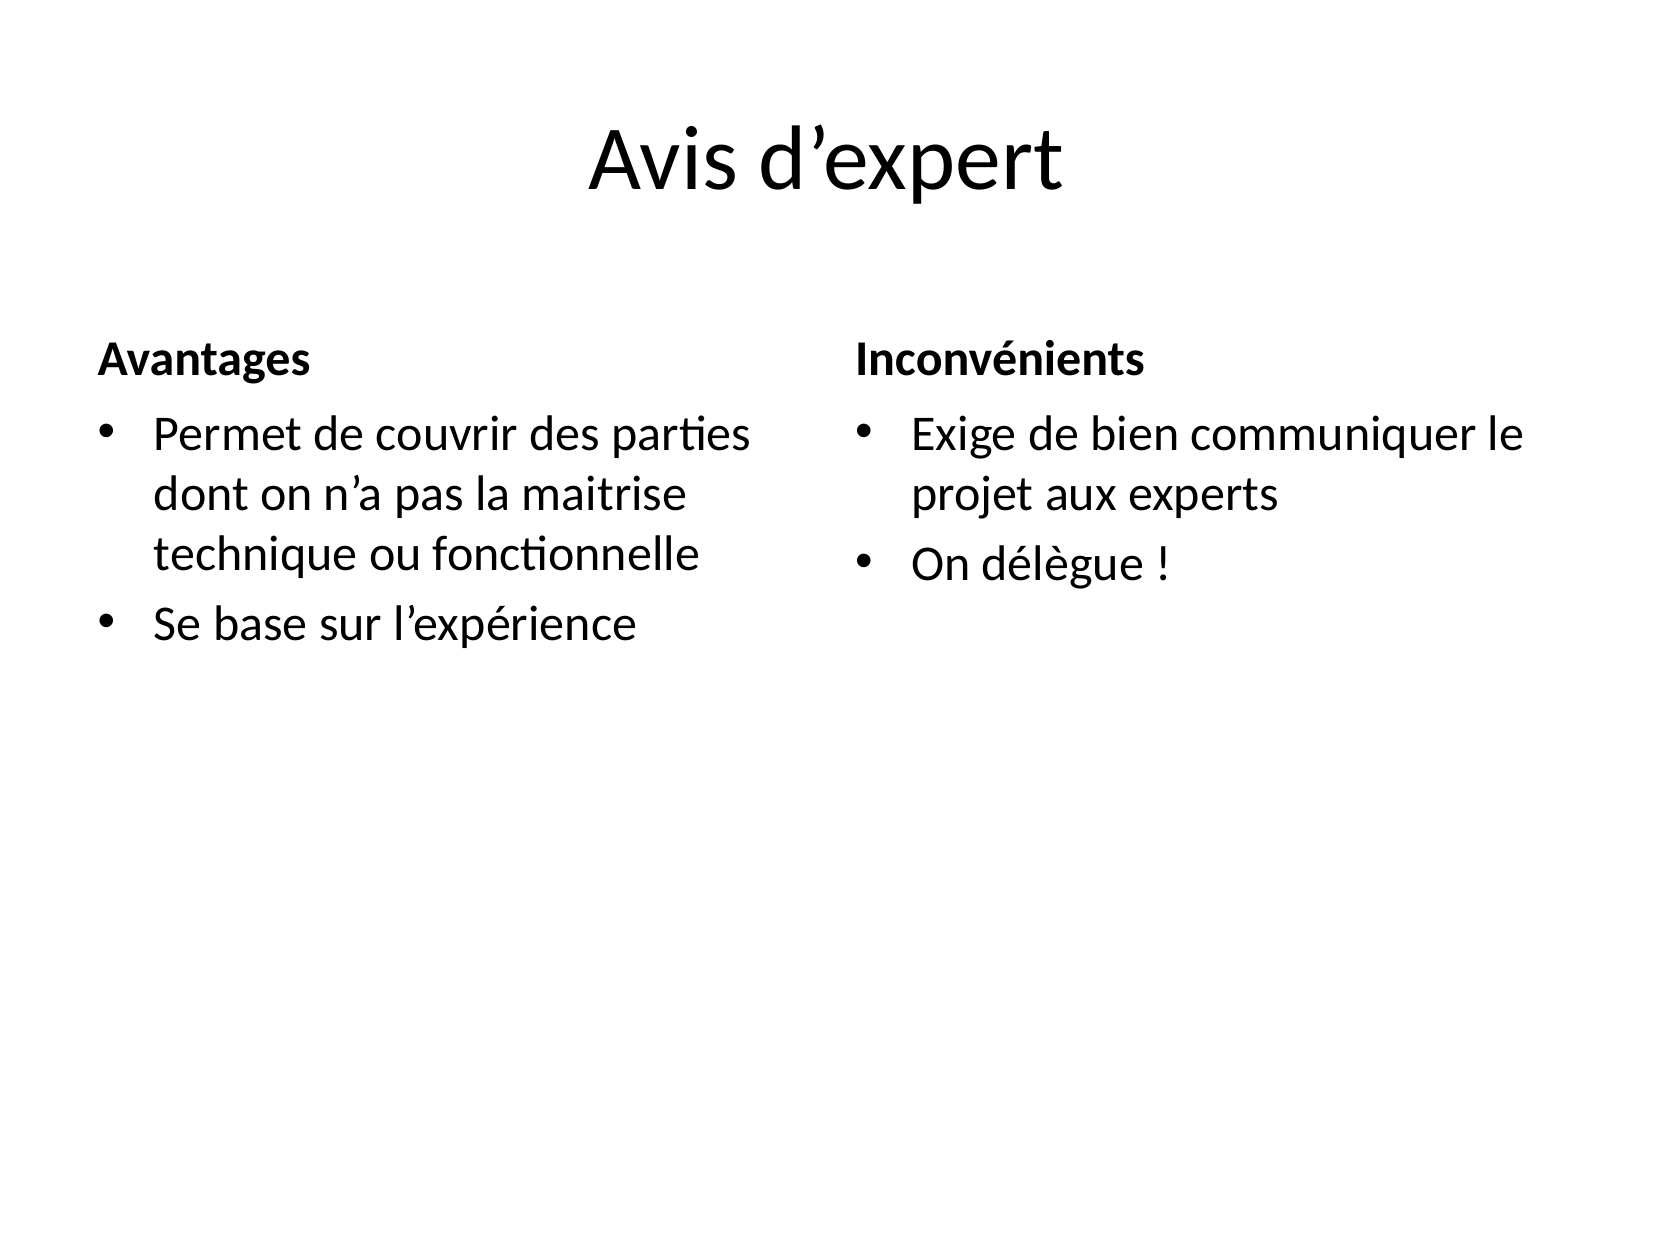

# Avis d’expert
Avantages
Inconvénients
Permet de couvrir des parties dont on n’a pas la maitrise technique ou fonctionnelle
Se base sur l’expérience
Exige de bien communiquer le projet aux experts
On délègue !